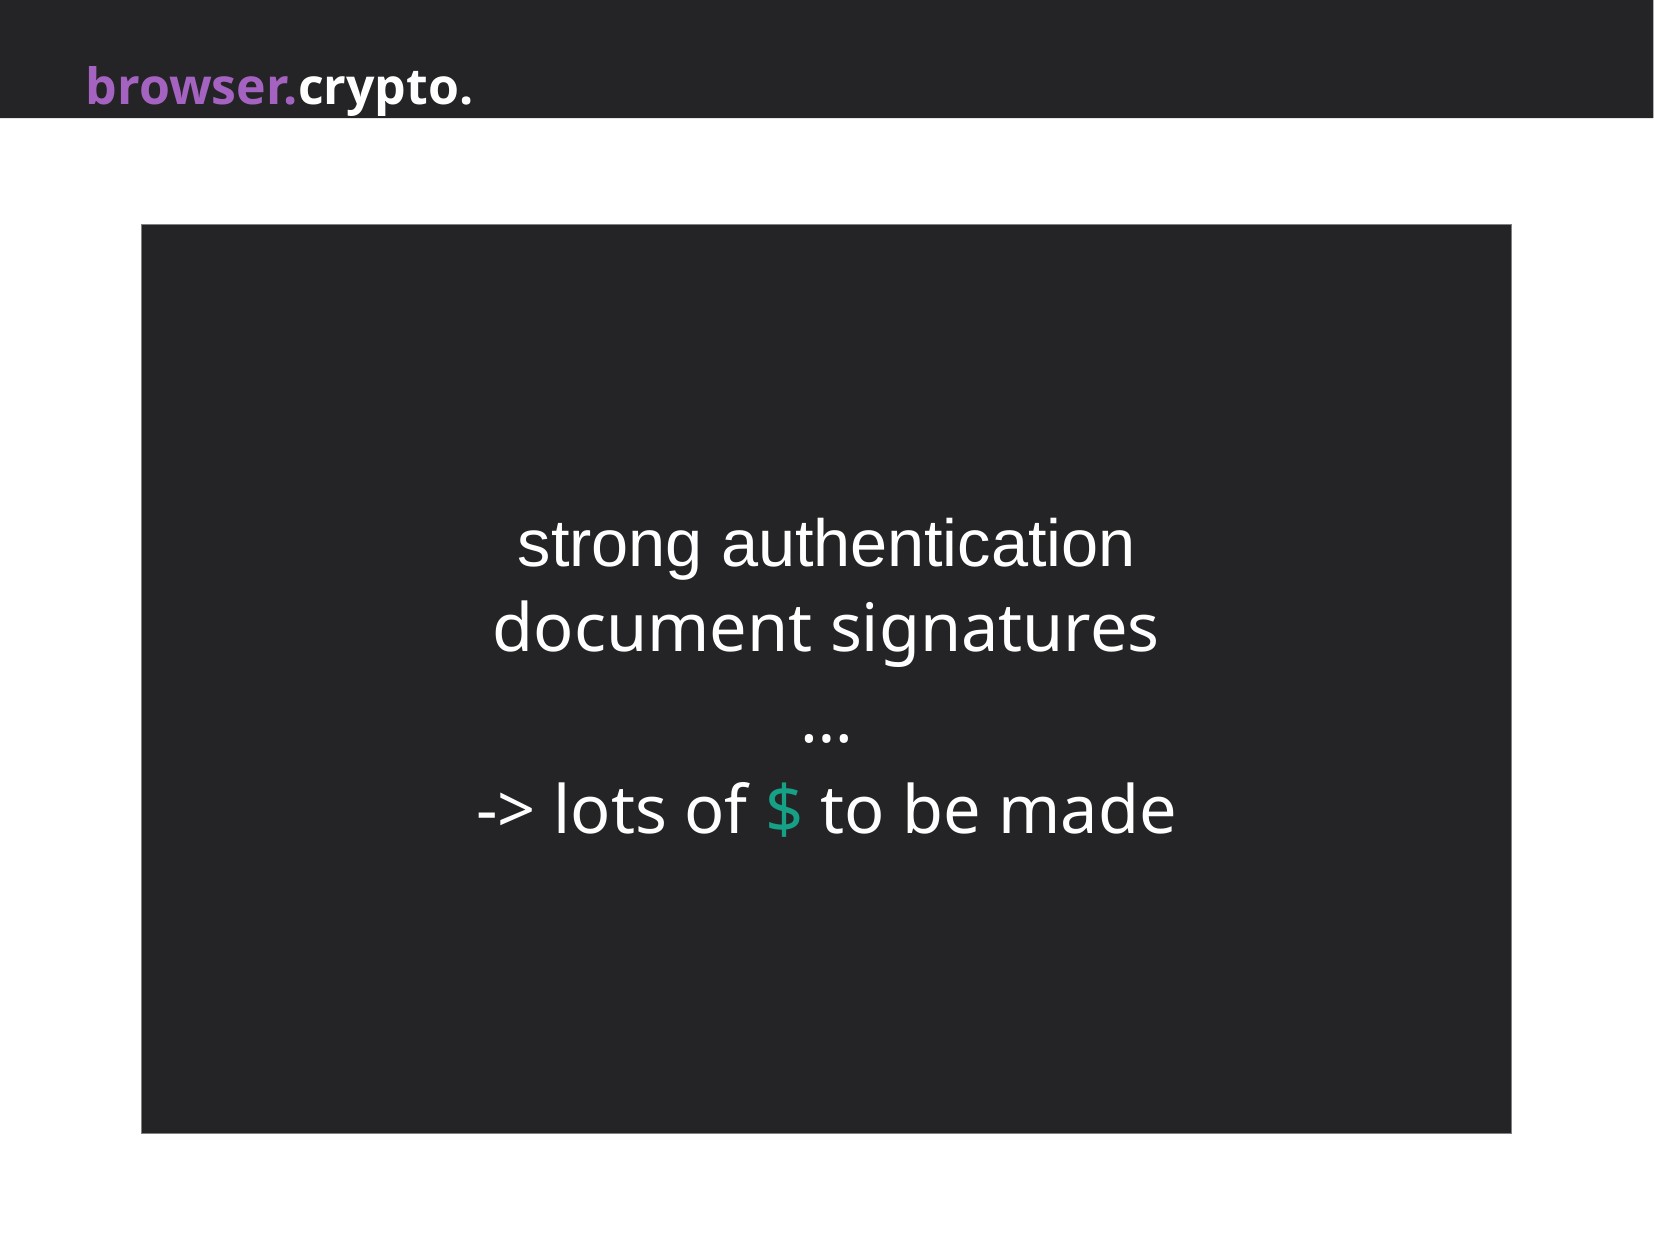

browser.crypto.
strong authentication
document signatures
…
-> lots of $ to be made